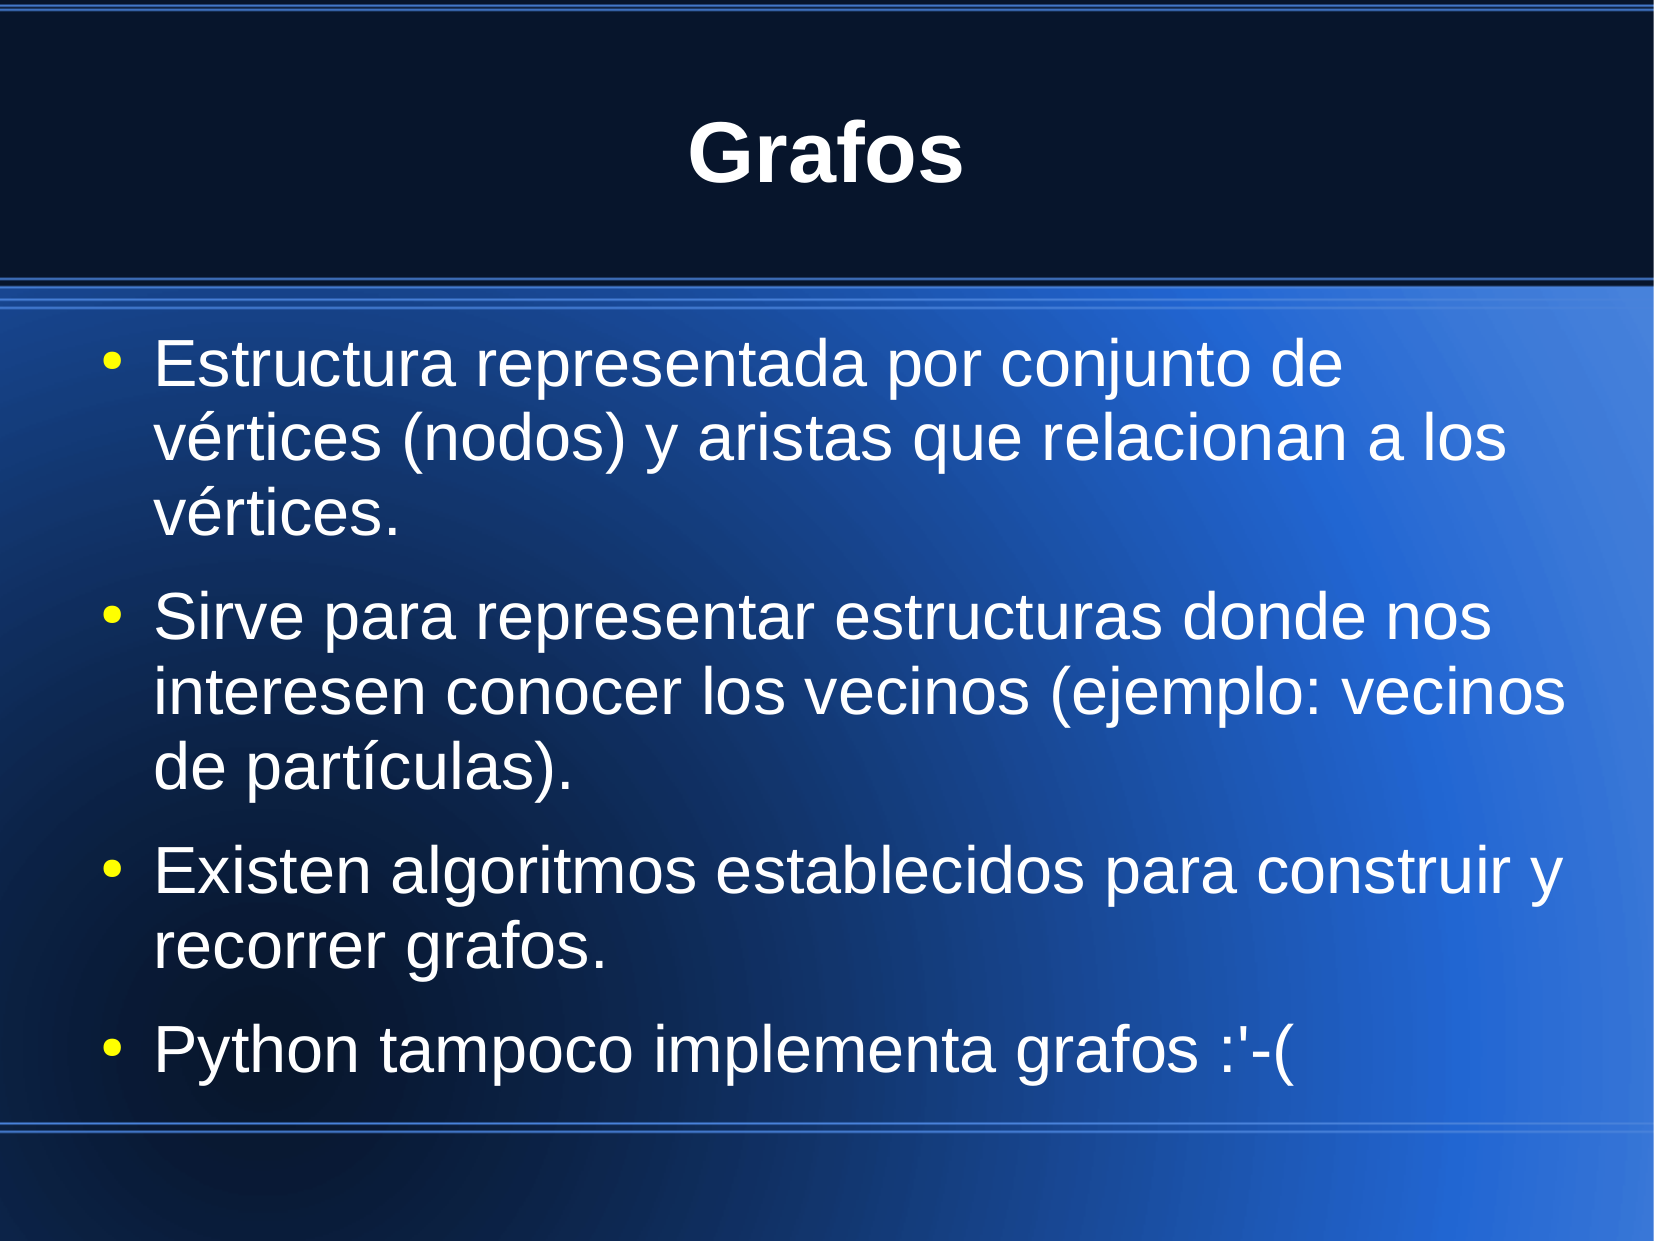

# Grafos
Estructura representada por conjunto de vértices (nodos) y aristas que relacionan a los vértices.
Sirve para representar estructuras donde nos interesen conocer los vecinos (ejemplo: vecinos de partículas).
Existen algoritmos establecidos para construir y recorrer grafos.
Python tampoco implementa grafos :'-(